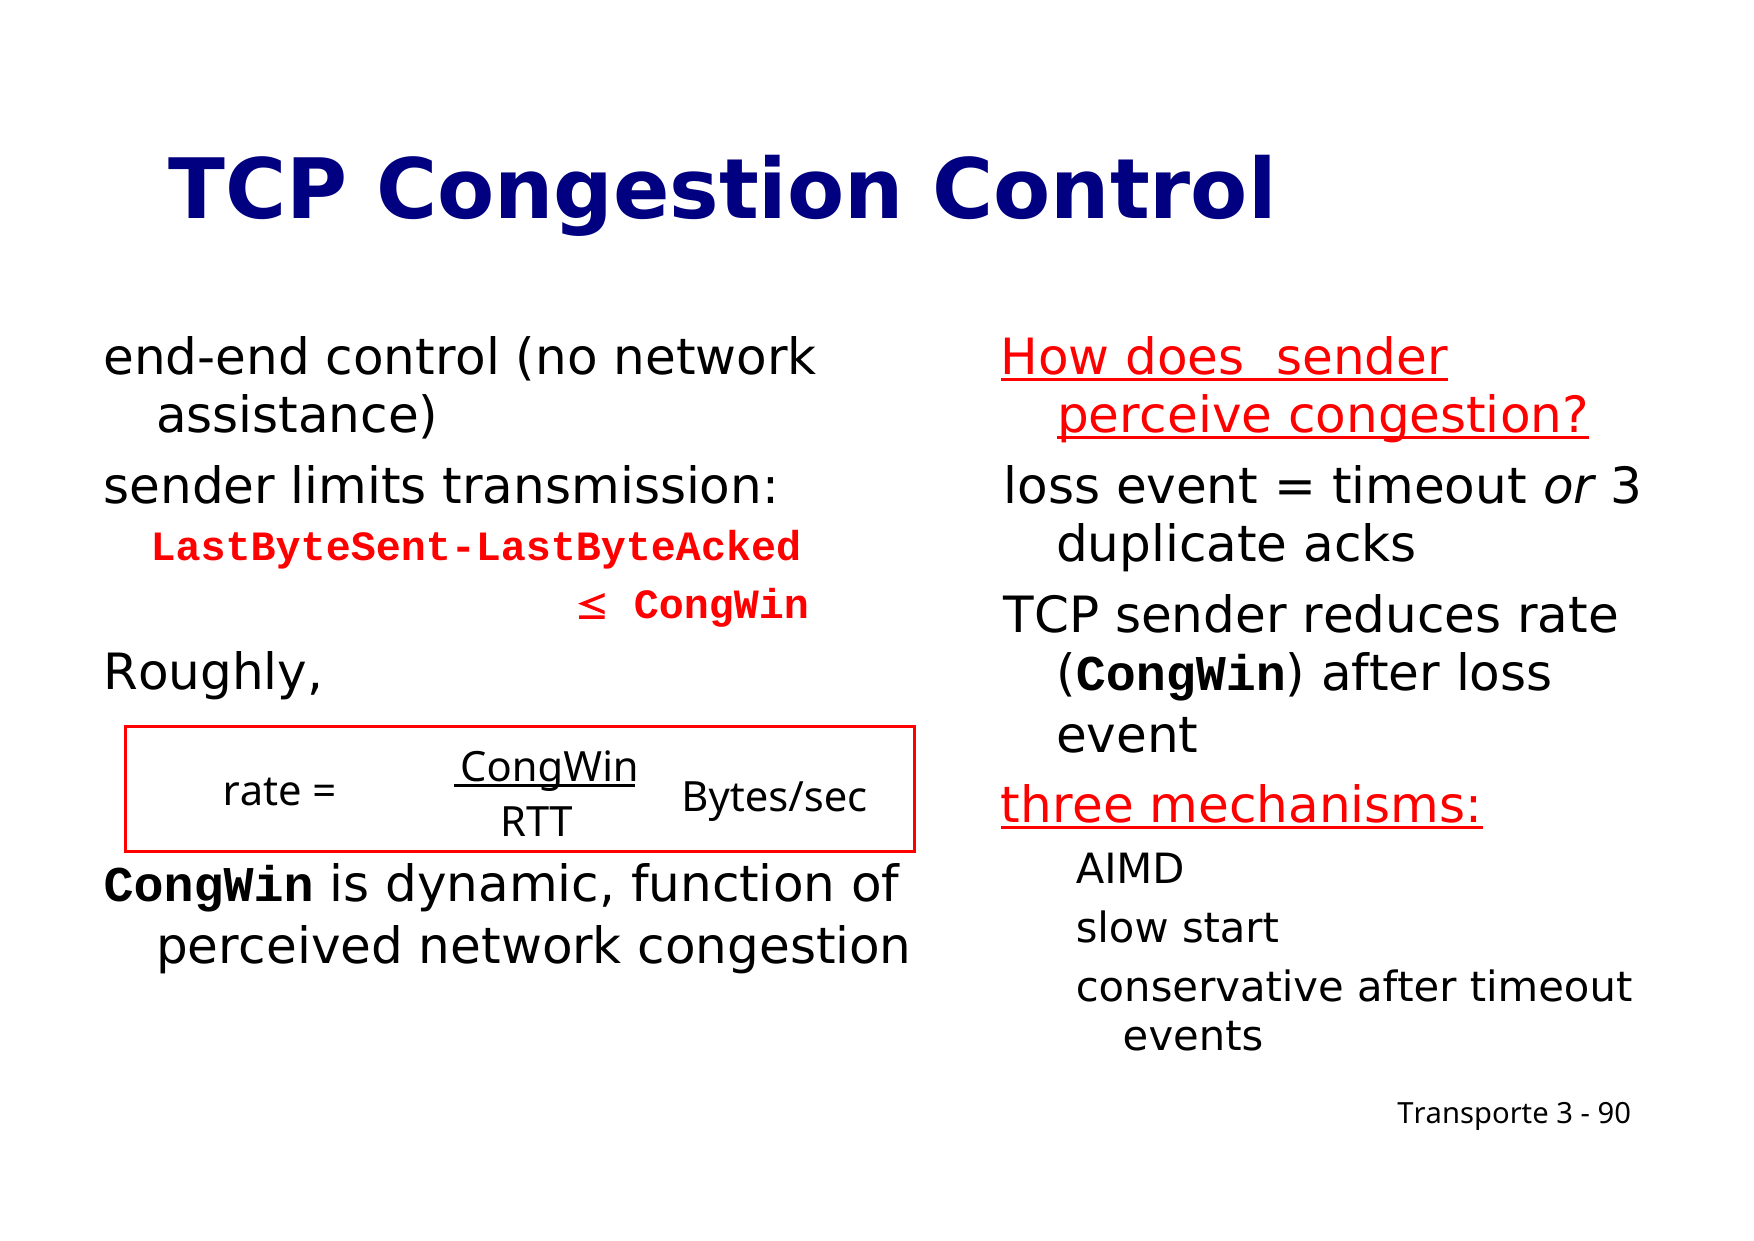

# TCP Congestion Control
end-end control (no network assistance)
sender limits transmission:
 LastByteSent-LastByteAcked
  CongWin
Roughly,
CongWin is dynamic, function of perceived network congestion
How does sender perceive congestion?
loss event = timeout or 3 duplicate acks
TCP sender reduces rate (CongWin) after loss event
three mechanisms:
AIMD
slow start
conservative after timeout events
CongWin
rate =
Bytes/sec
RTT